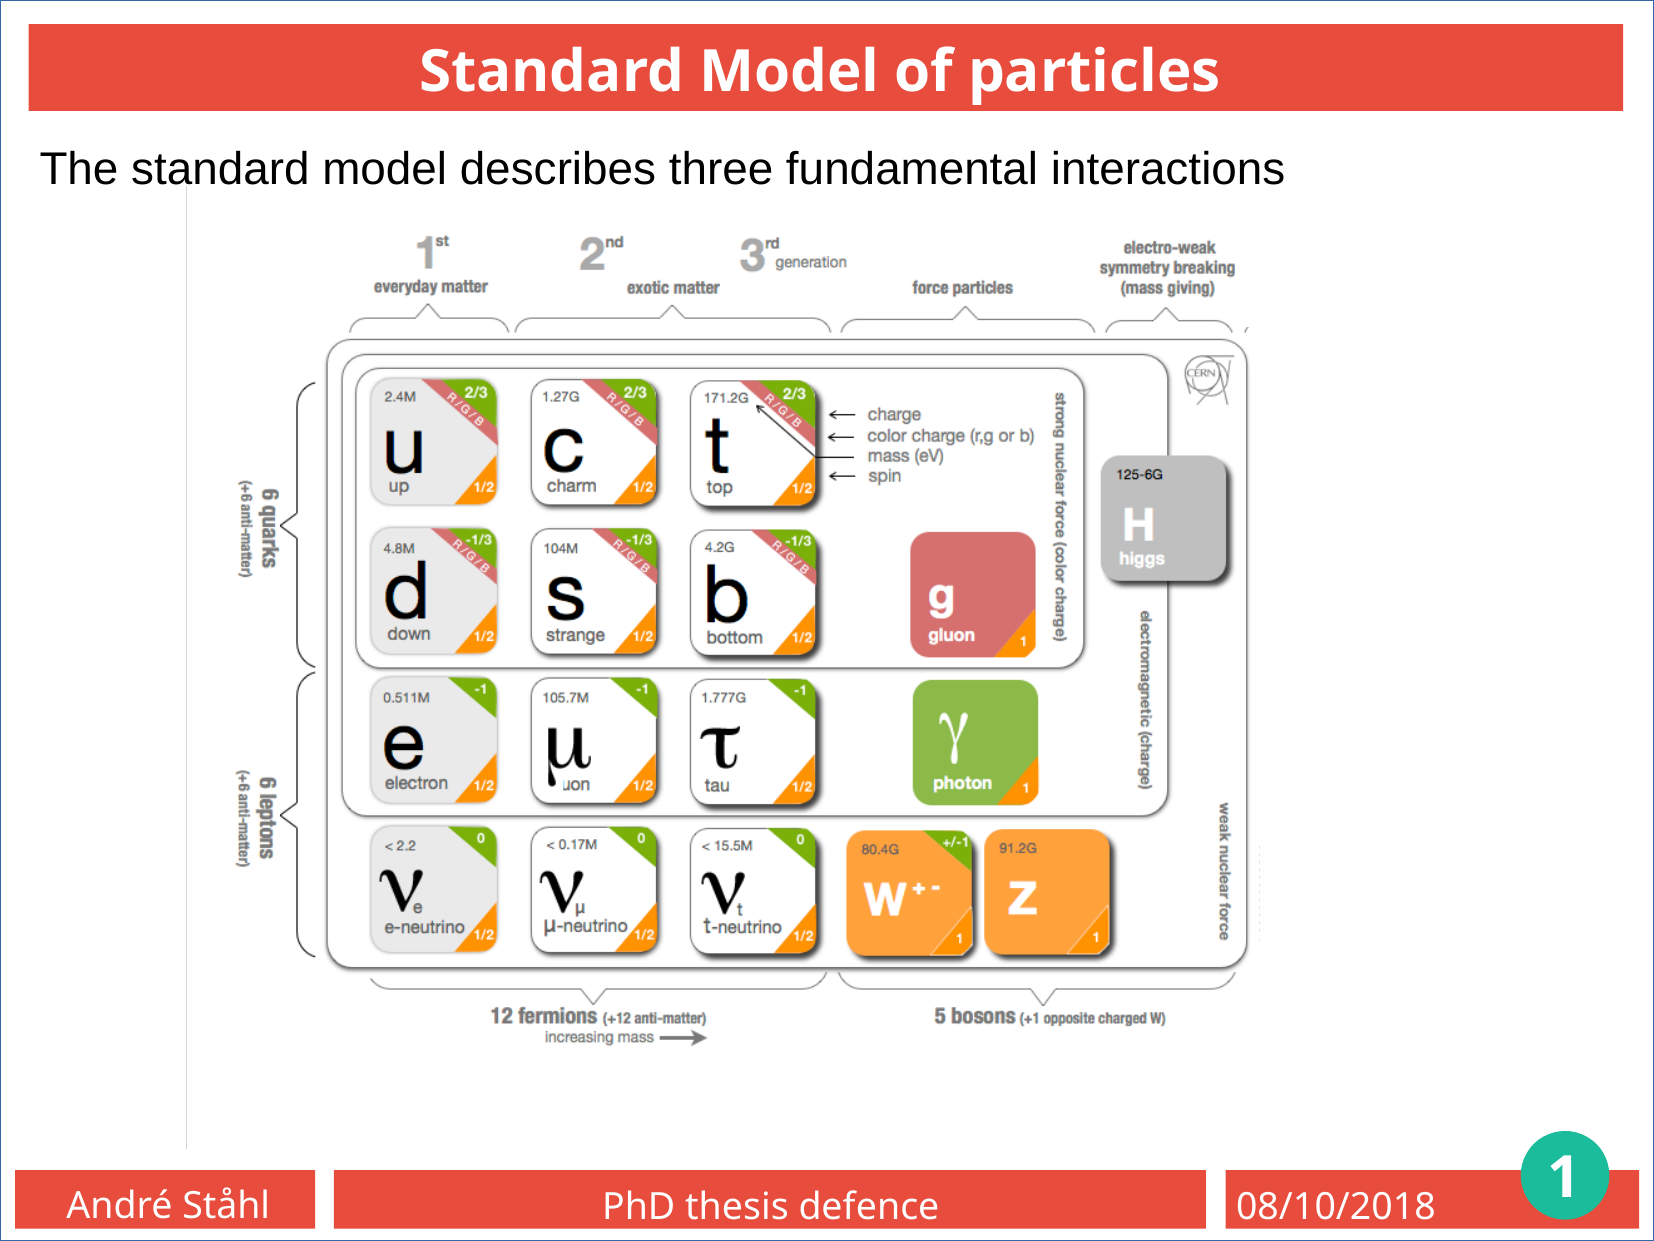

# Standard Model of particles
The standard model describes three fundamental interactions
-
1
08/10/2018